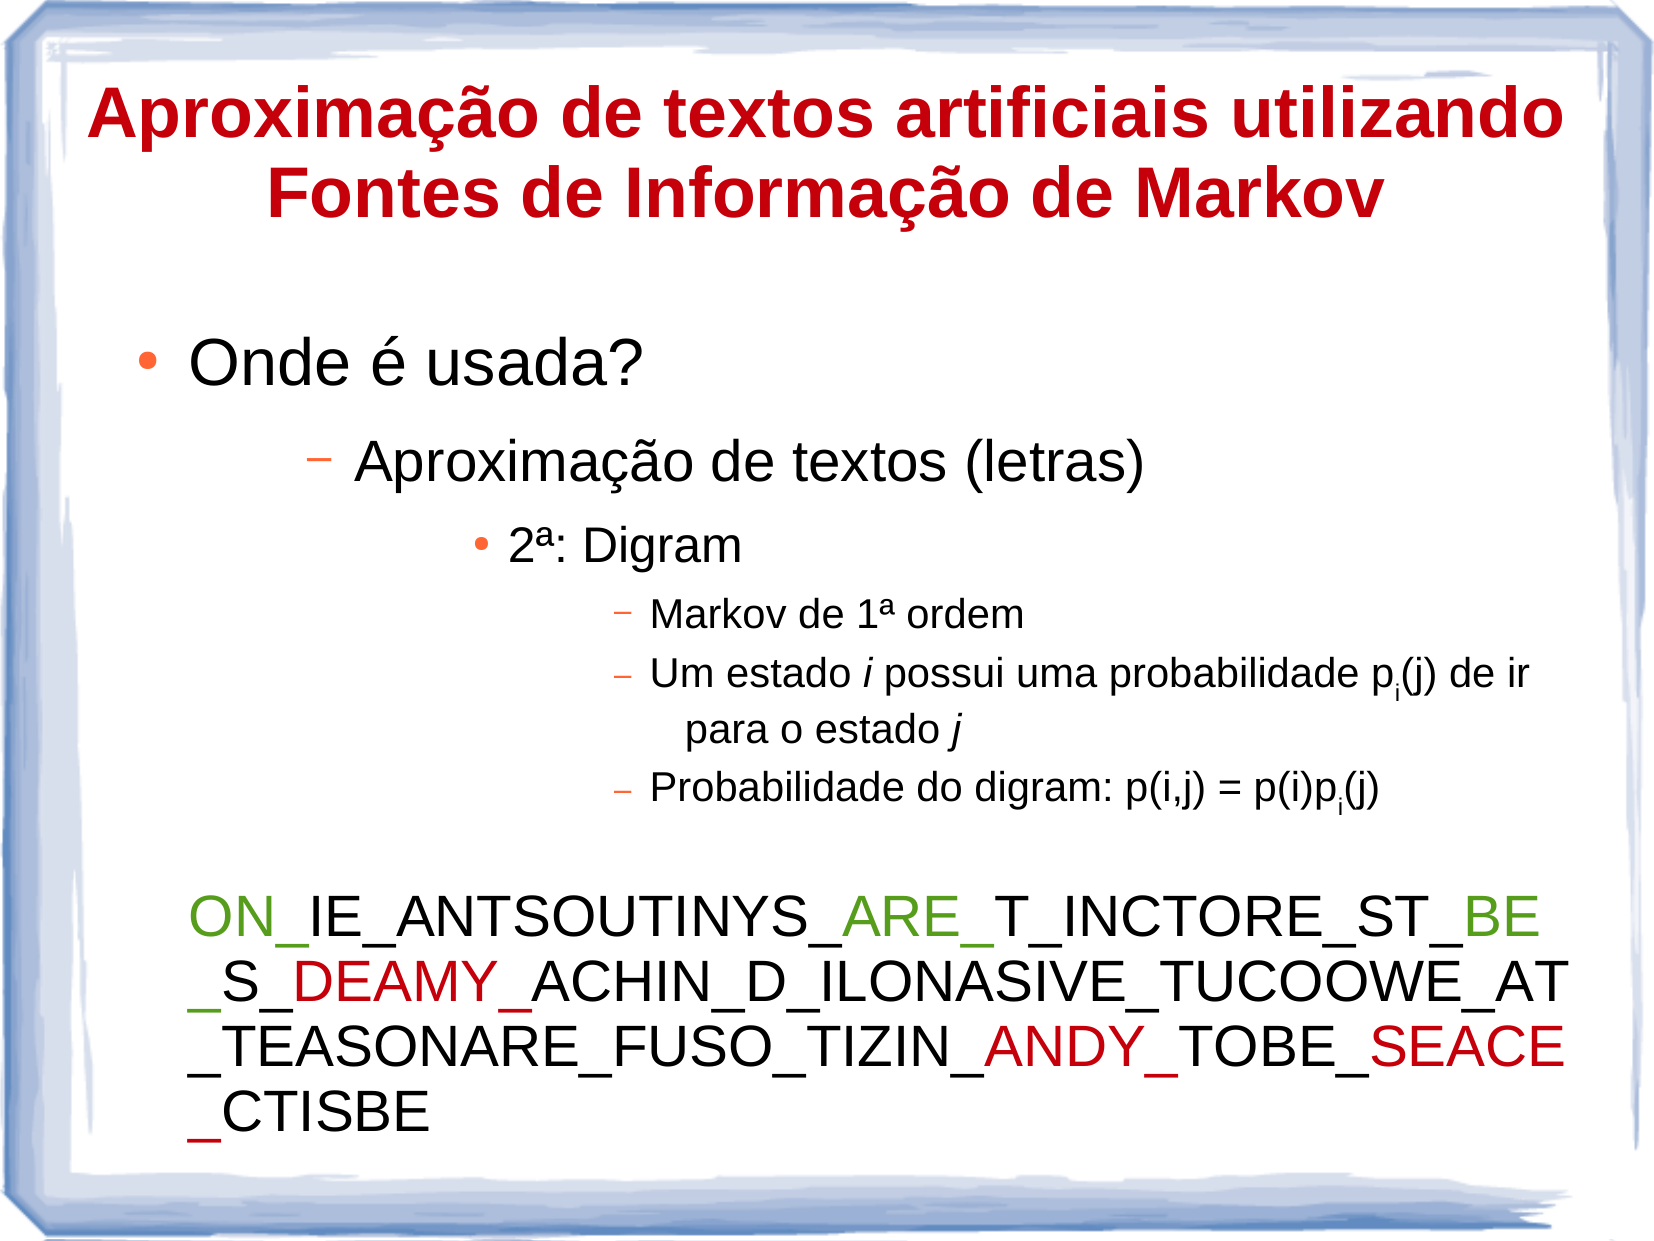

# Aproximação de textos artificiais utilizando Fontes de Informação de Markov
Onde é usada?
Aproximação de textos (letras)
2ª: Digram
Markov de 1ª ordem
Um estado i possui uma probabilidade pi(j) de ir para o estado j
Probabilidade do digram: p(i,j) = p(i)pi(j)
ON_IE_ANTSOUTINYS_ARE_T_INCTORE_ST_BE_S_DEAMY_ACHIN_D_ILONASIVE_TUCOOWE_AT_TEASONARE_FUSO_TIZIN_ANDY_TOBE_SEACE_CTISBE